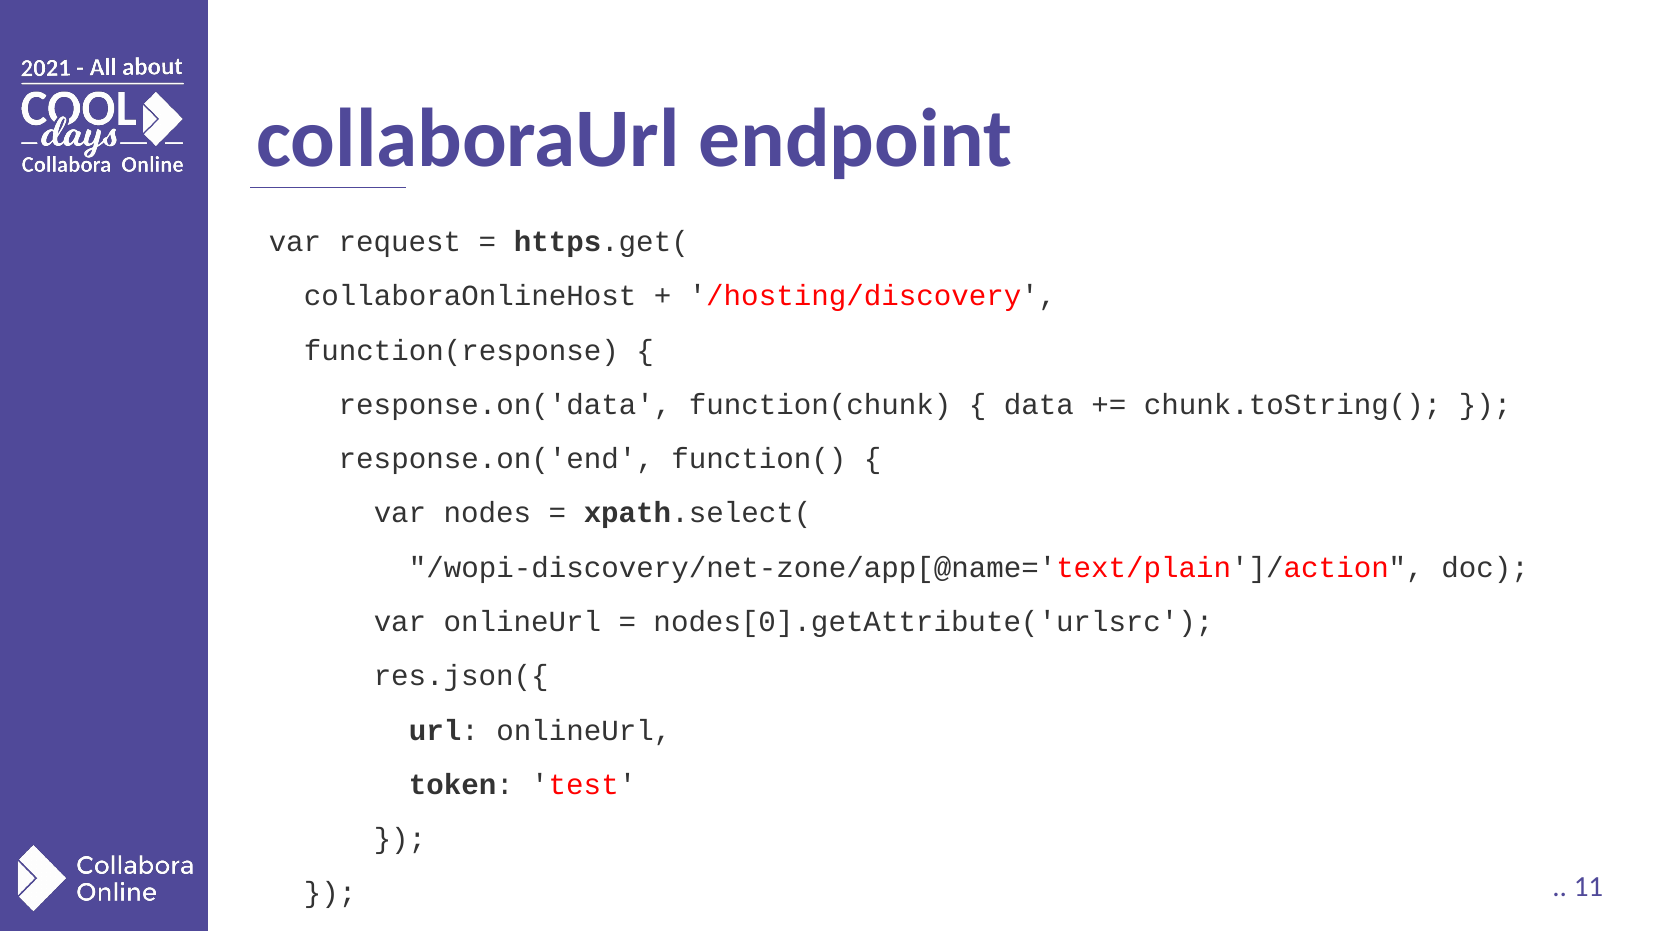

# collaboraUrl endpoint
var request = https.get(
 collaboraOnlineHost + '/hosting/discovery',
 function(response) {
 response.on('data', function(chunk) { data += chunk.toString(); });
 response.on('end', function() {
 var nodes = xpath.select(
 "/wopi-discovery/net-zone/app[@name='text/plain']/action", doc);
 var onlineUrl = nodes[0].getAttribute('urlsrc');
 res.json({
 url: onlineUrl,
 token: 'test'
 });
 });
11